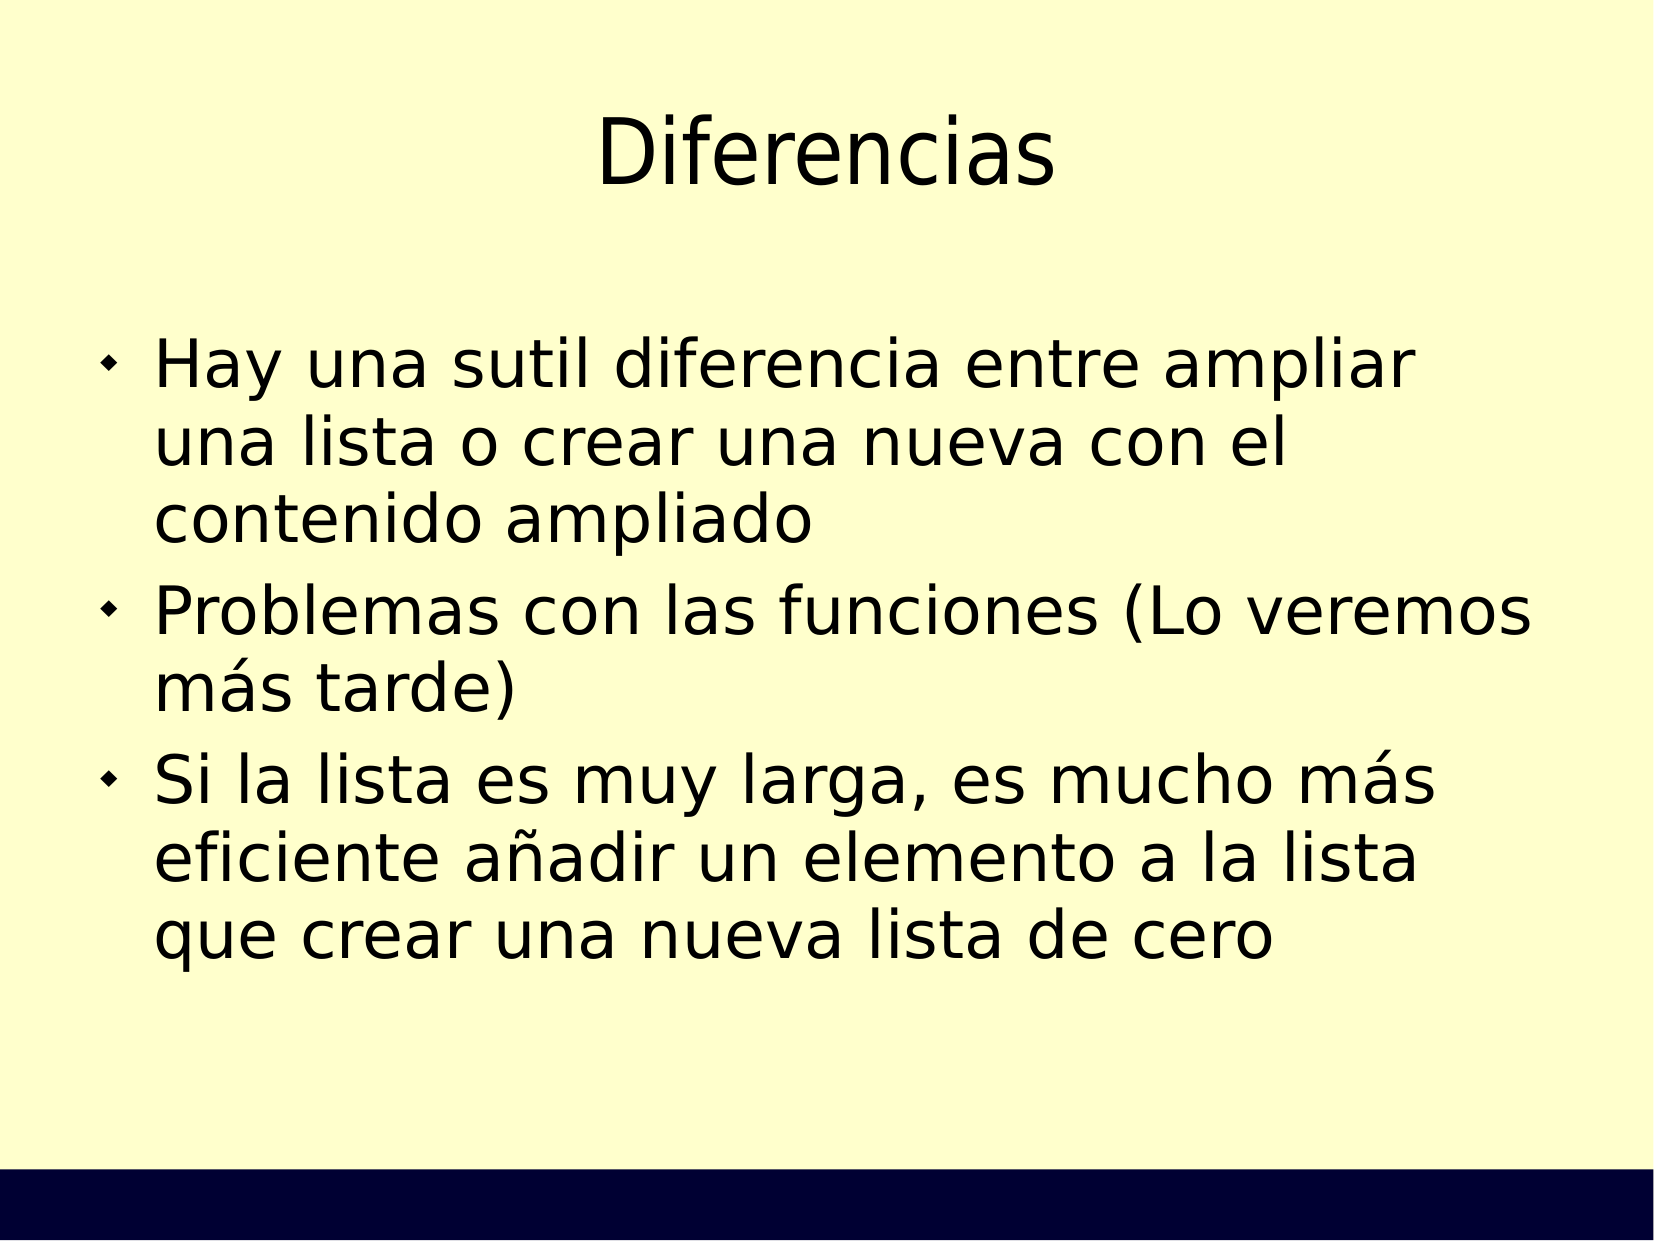

# Diferencias
Hay una sutil diferencia entre ampliar una lista o crear una nueva con el contenido ampliado
Problemas con las funciones (Lo veremos más tarde)
Si la lista es muy larga, es mucho más eficiente añadir un elemento a la lista que crear una nueva lista de cero